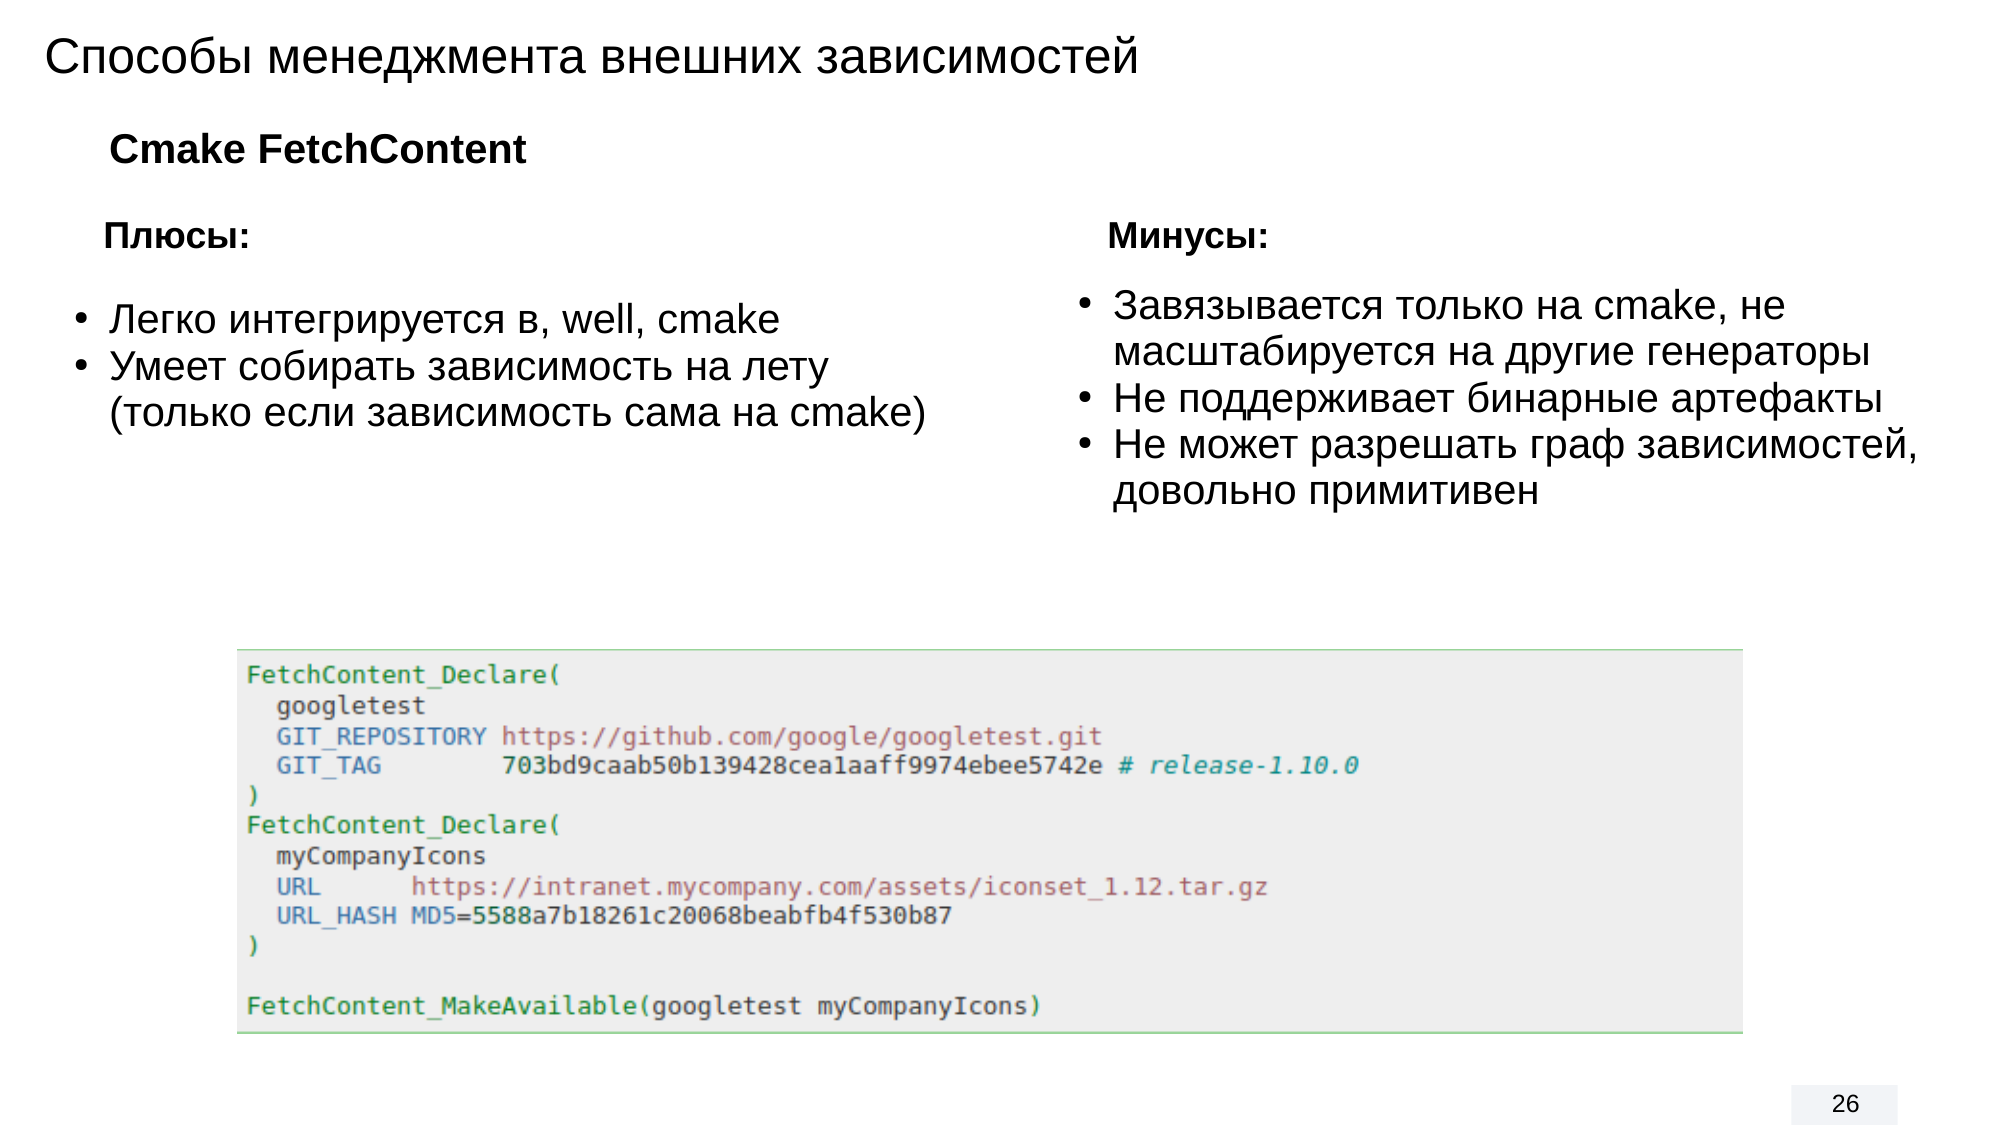

Способы менеджмента внешних зависимостей
Cmake FetchContent
Плюсы:
Минусы:
Завязывается только на cmake, не масштабируется на другие генераторы
Не поддерживает бинарные артефакты
Не может разрешать граф зависимостей, довольно примитивен
Легко интегрируется в, well, cmake
Умеет собирать зависимость на лету (только если зависимость сама на cmake)